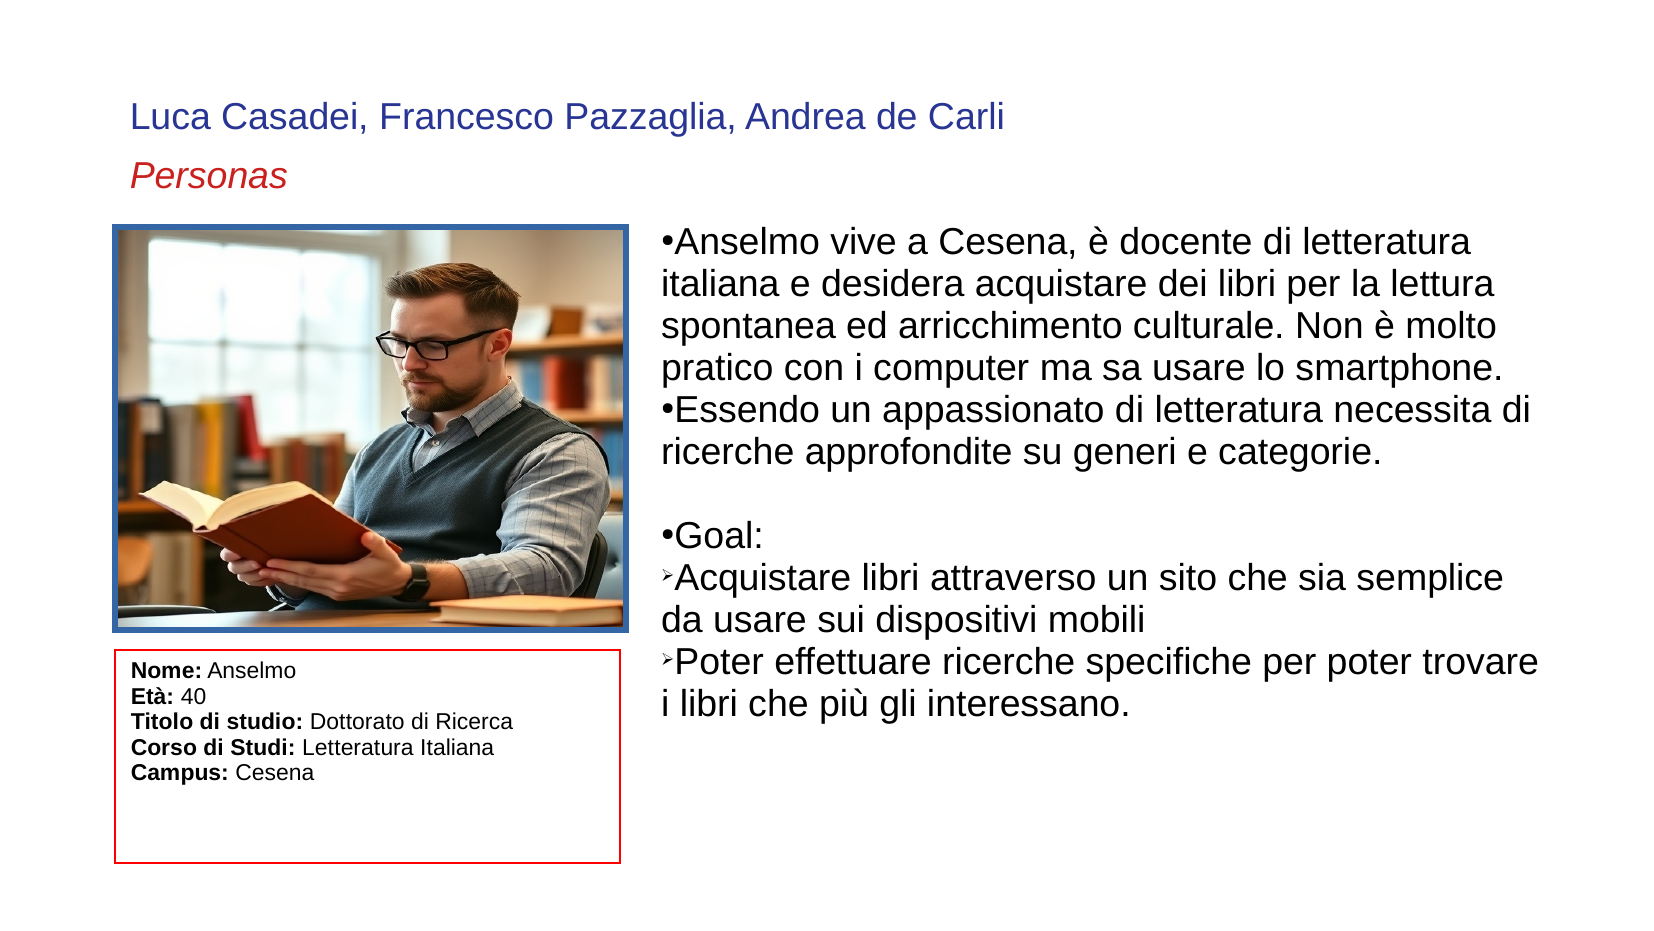

Luca Casadei, Francesco Pazzaglia, Andrea de Carli
Personas
Anselmo vive a Cesena, è docente di letteratura italiana e desidera acquistare dei libri per la lettura spontanea ed arricchimento culturale. Non è molto pratico con i computer ma sa usare lo smartphone.
Essendo un appassionato di letteratura necessita di ricerche approfondite su generi e categorie.
Goal:
Acquistare libri attraverso un sito che sia semplice da usare sui dispositivi mobili
Poter effettuare ricerche specifiche per poter trovare i libri che più gli interessano.
Nome: Anselmo
Età: 40
Titolo di studio: Dottorato di Ricerca
Corso di Studi: Letteratura Italiana
Campus: Cesena